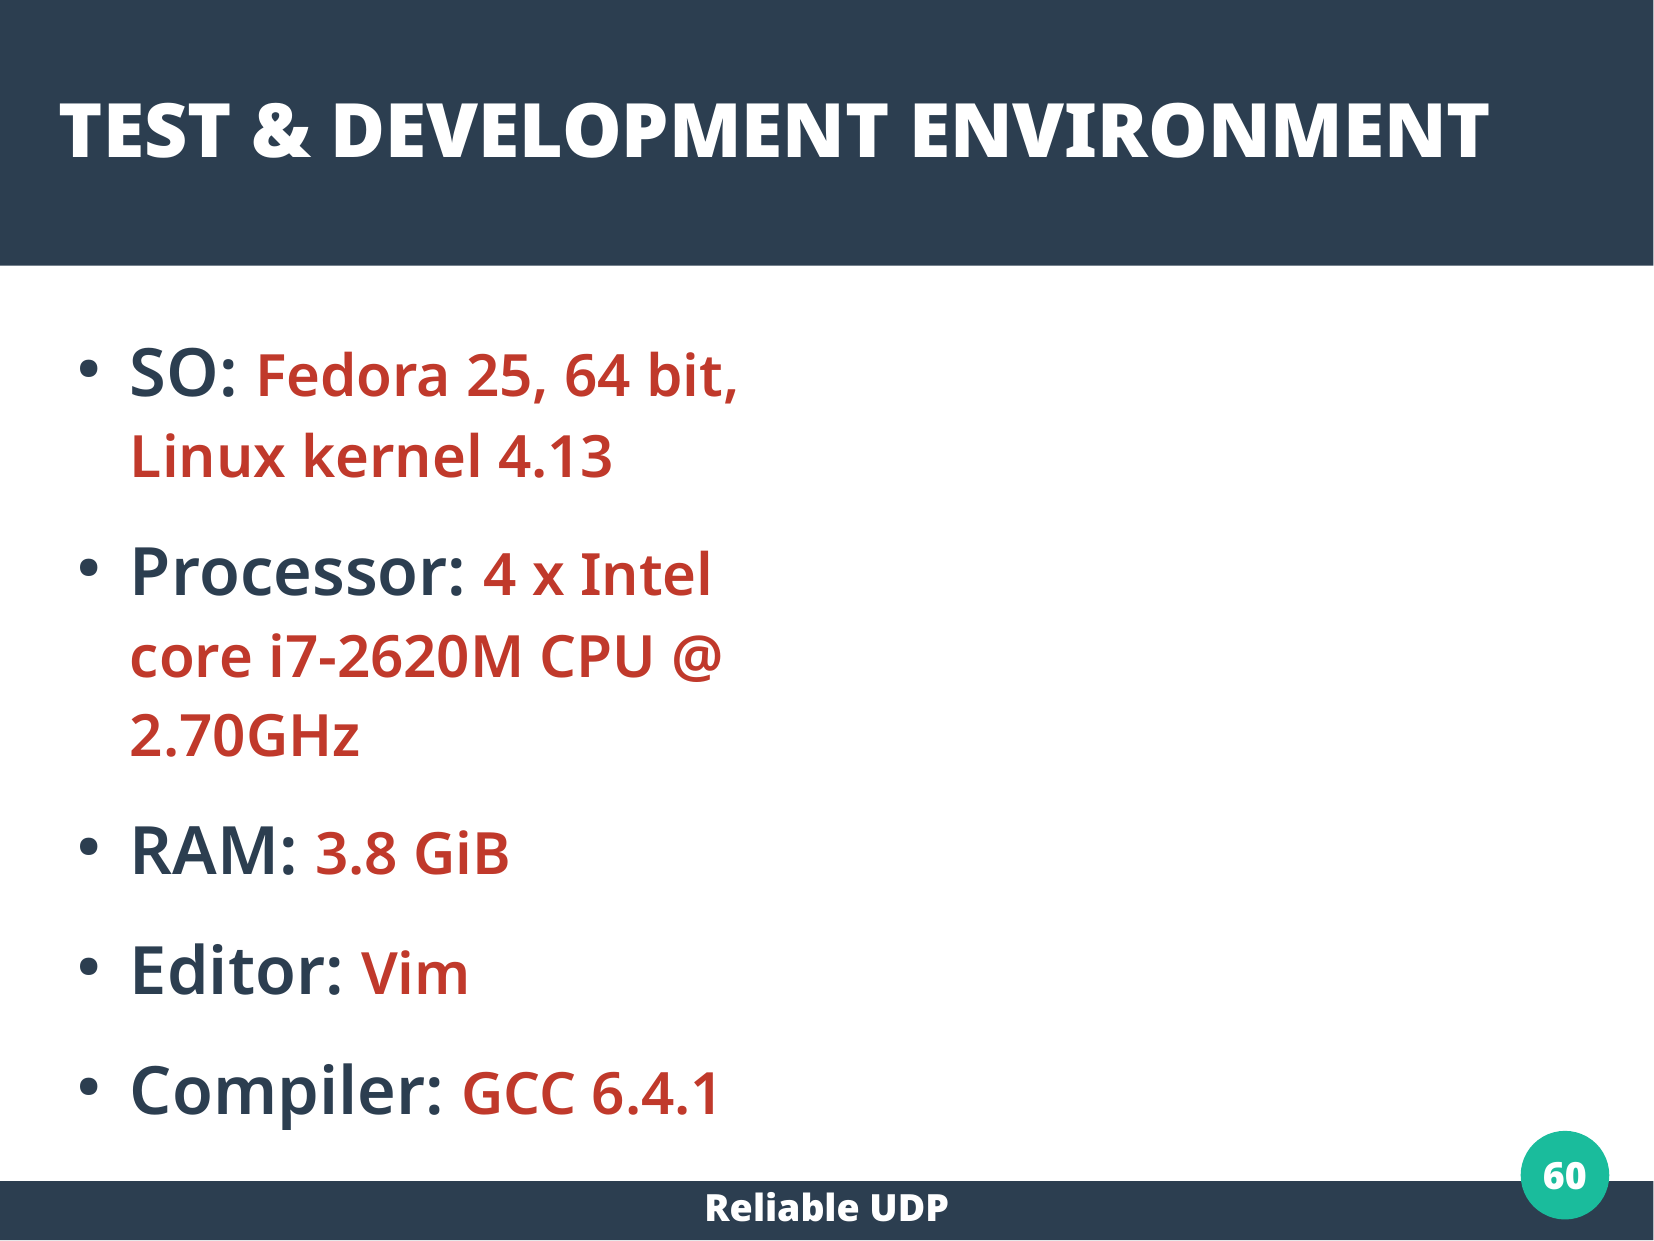

# TEST & DEVELOPMENT ENVIRONMENT
SO: Fedora 25, 64 bit, Linux kernel 4.13
Processor: 4 x Intel core i7-2620M CPU @ 2.70GHz
RAM: 3.8 GiB
Editor: Vim
Compiler: GCC 6.4.1
60
Reliable UDP